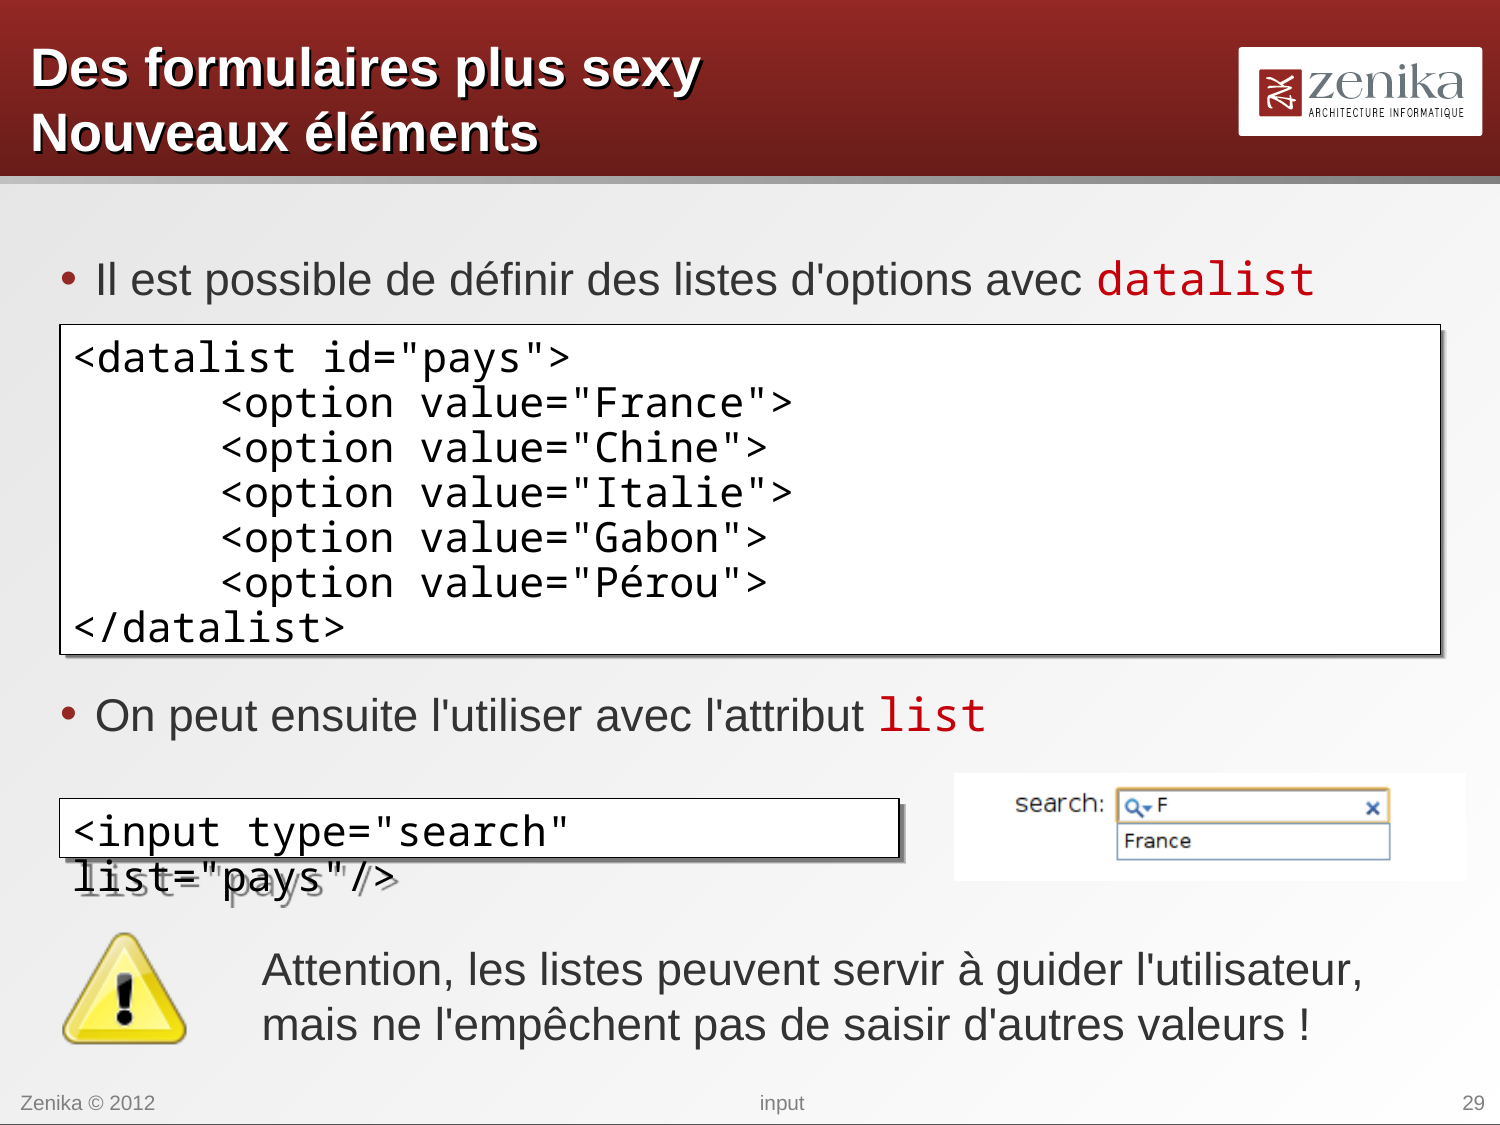

# Des formulaires plus sexy Nouveaux éléments
Il est possible de définir des listes d'options avec datalist
On peut ensuite l'utiliser avec l'attribut list
 Attention, les listes peuvent servir à guider l'utilisateur, mais ne l'empêchent pas de saisir d'autres valeurs !
<datalist id="pays">
		<option value="France">
		<option value="Chine">
		<option value="Italie">
		<option value="Gabon">
		<option value="Pérou">
</datalist>
<input type="search" list="pays"/>